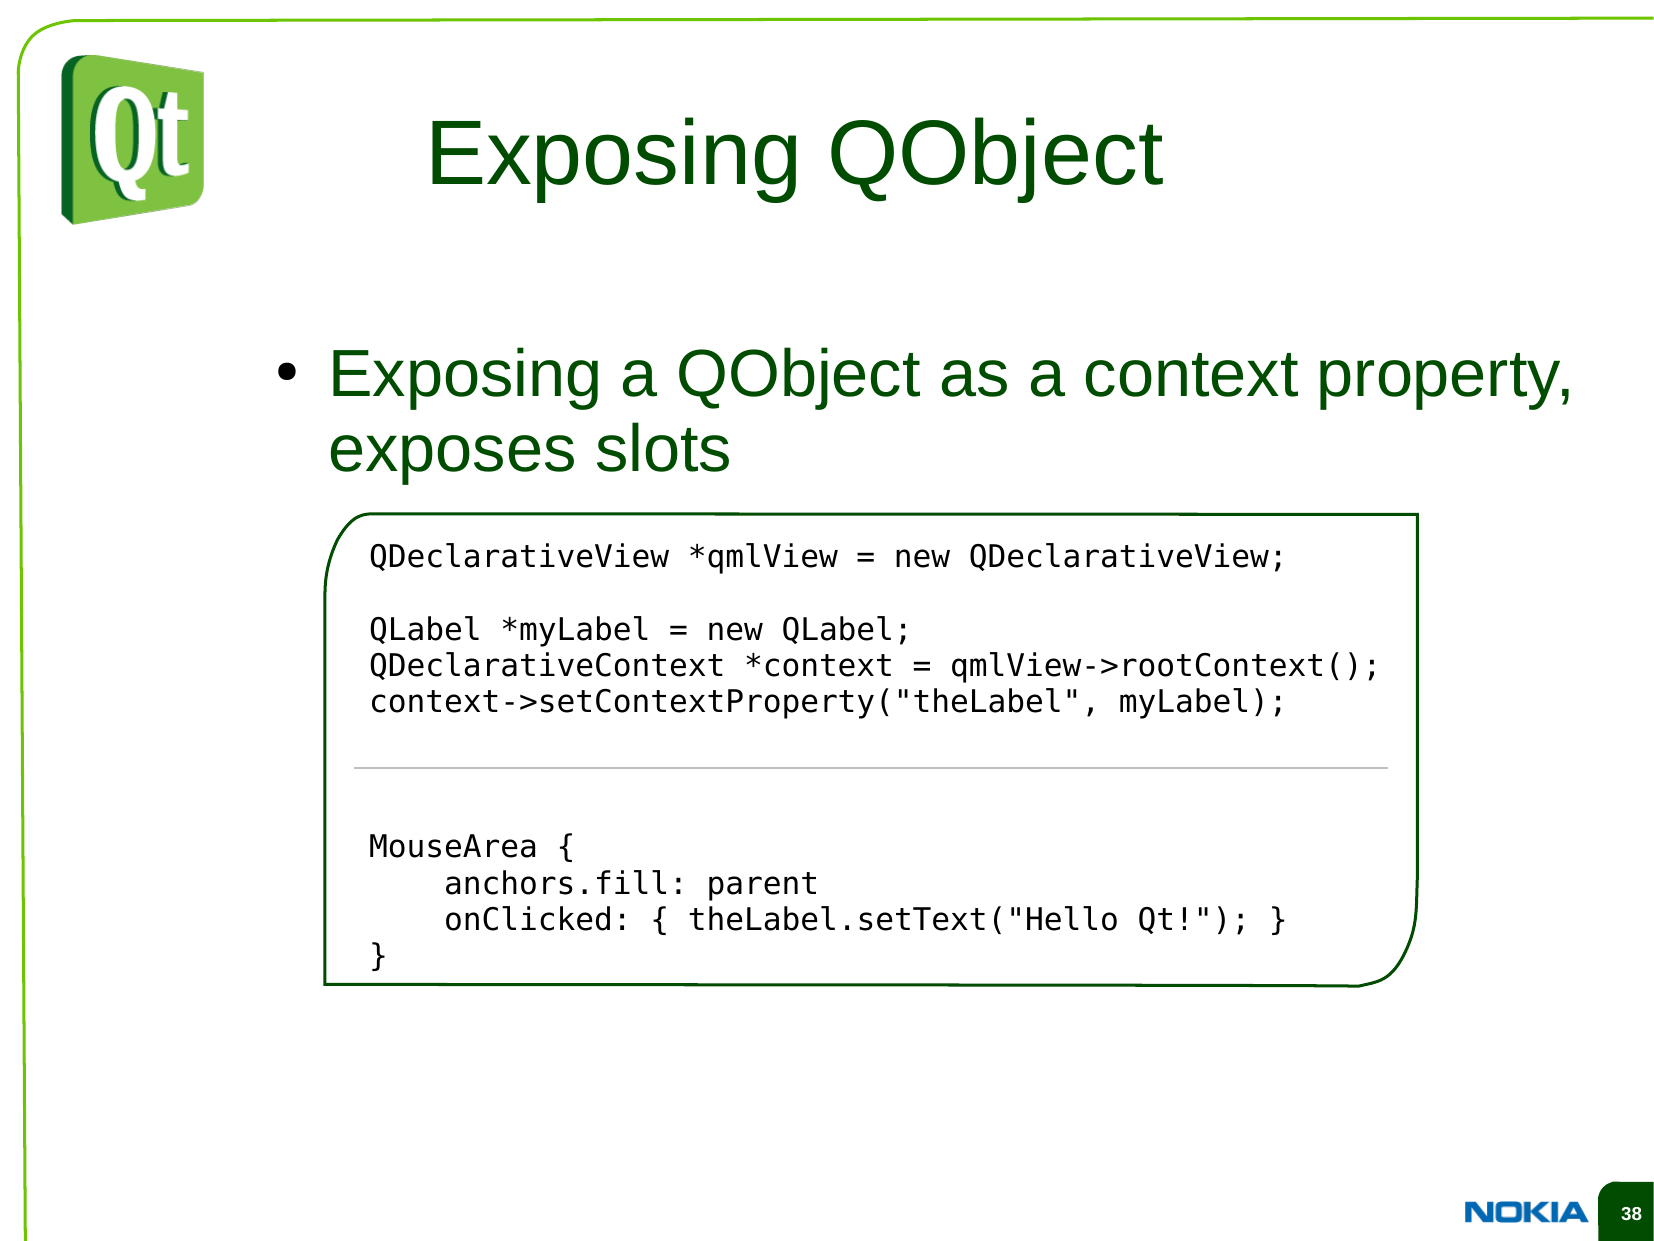

# Exposing QObject
Exposing a QObject as a context property, exposes slots
QDeclarativeView *qmlView = new QDeclarativeView;
QLabel *myLabel = new QLabel;
QDeclarativeContext *context = qmlView->rootContext();
context->setContextProperty("theLabel", myLabel);
MouseArea {
 anchors.fill: parent
 onClicked: { theLabel.setText("Hello Qt!"); }
}